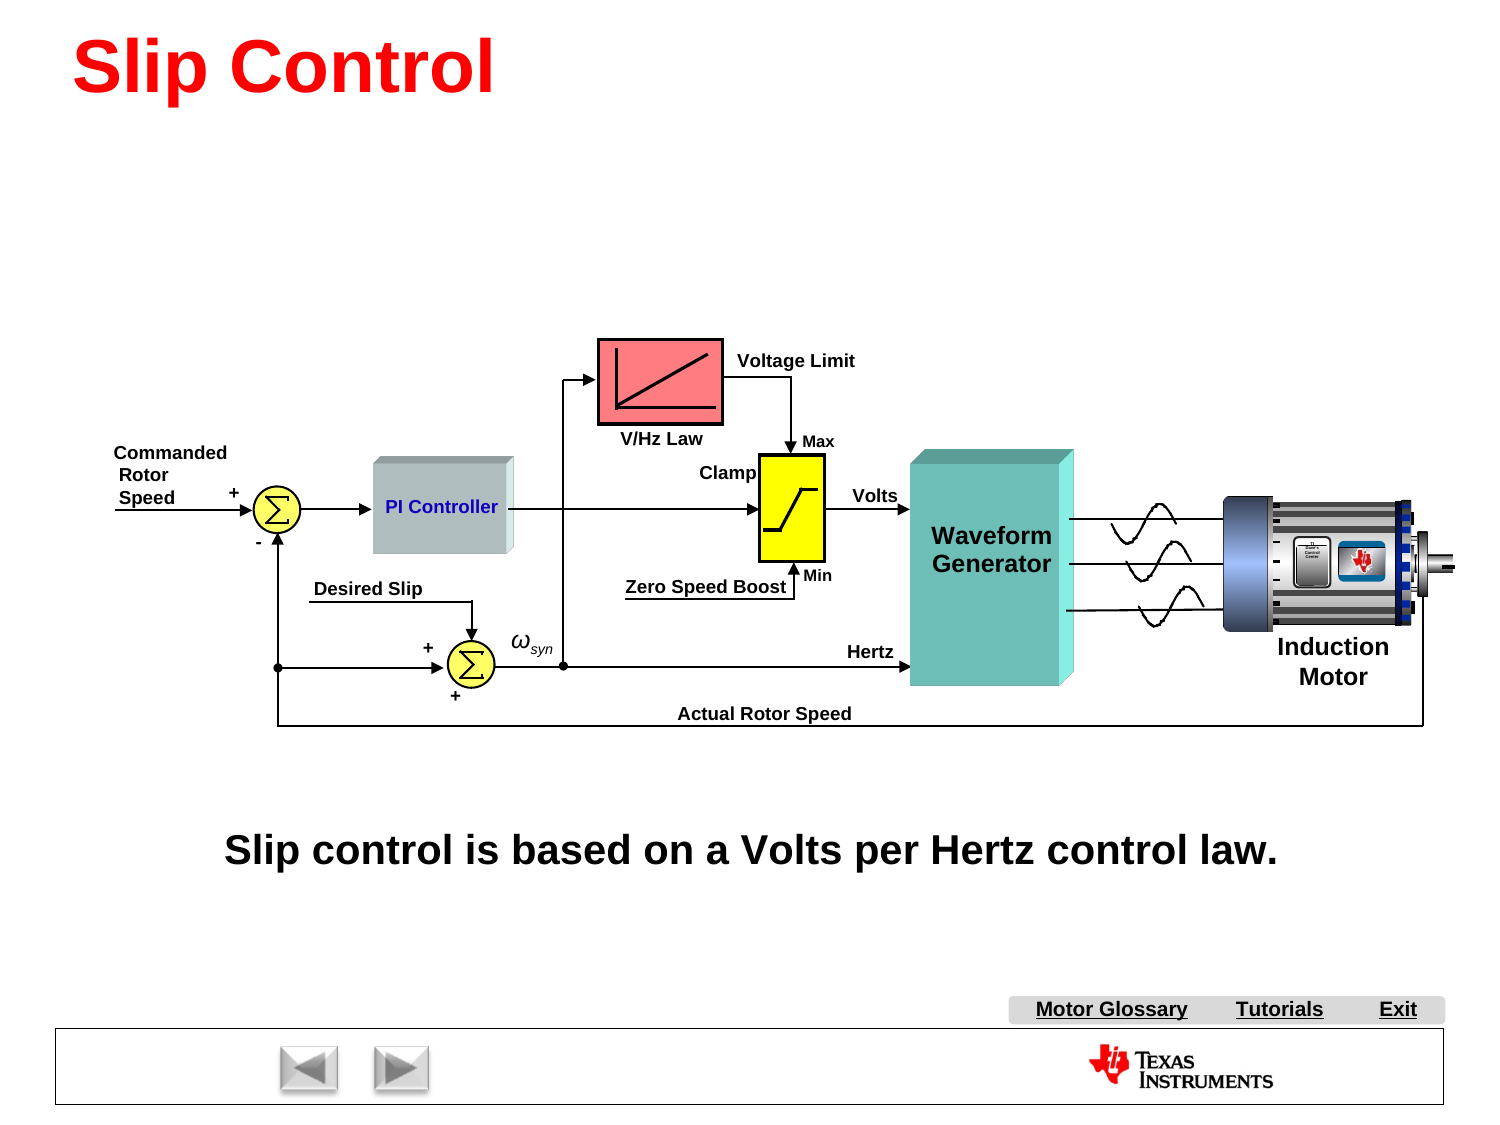

# Slip Control
V/Hz Law
Voltage Limit
Max
Commanded
 Rotor
 Speed
Clamp
PI Controller
+
-
Volts
TI
Dave’s
Control
Center
Waveform Generator
Min
Zero Speed Boost
Desired Slip
ωsyn
Induction
Motor
+
+
Hertz
Actual Rotor Speed
Slip control is based on a Volts per Hertz control law.